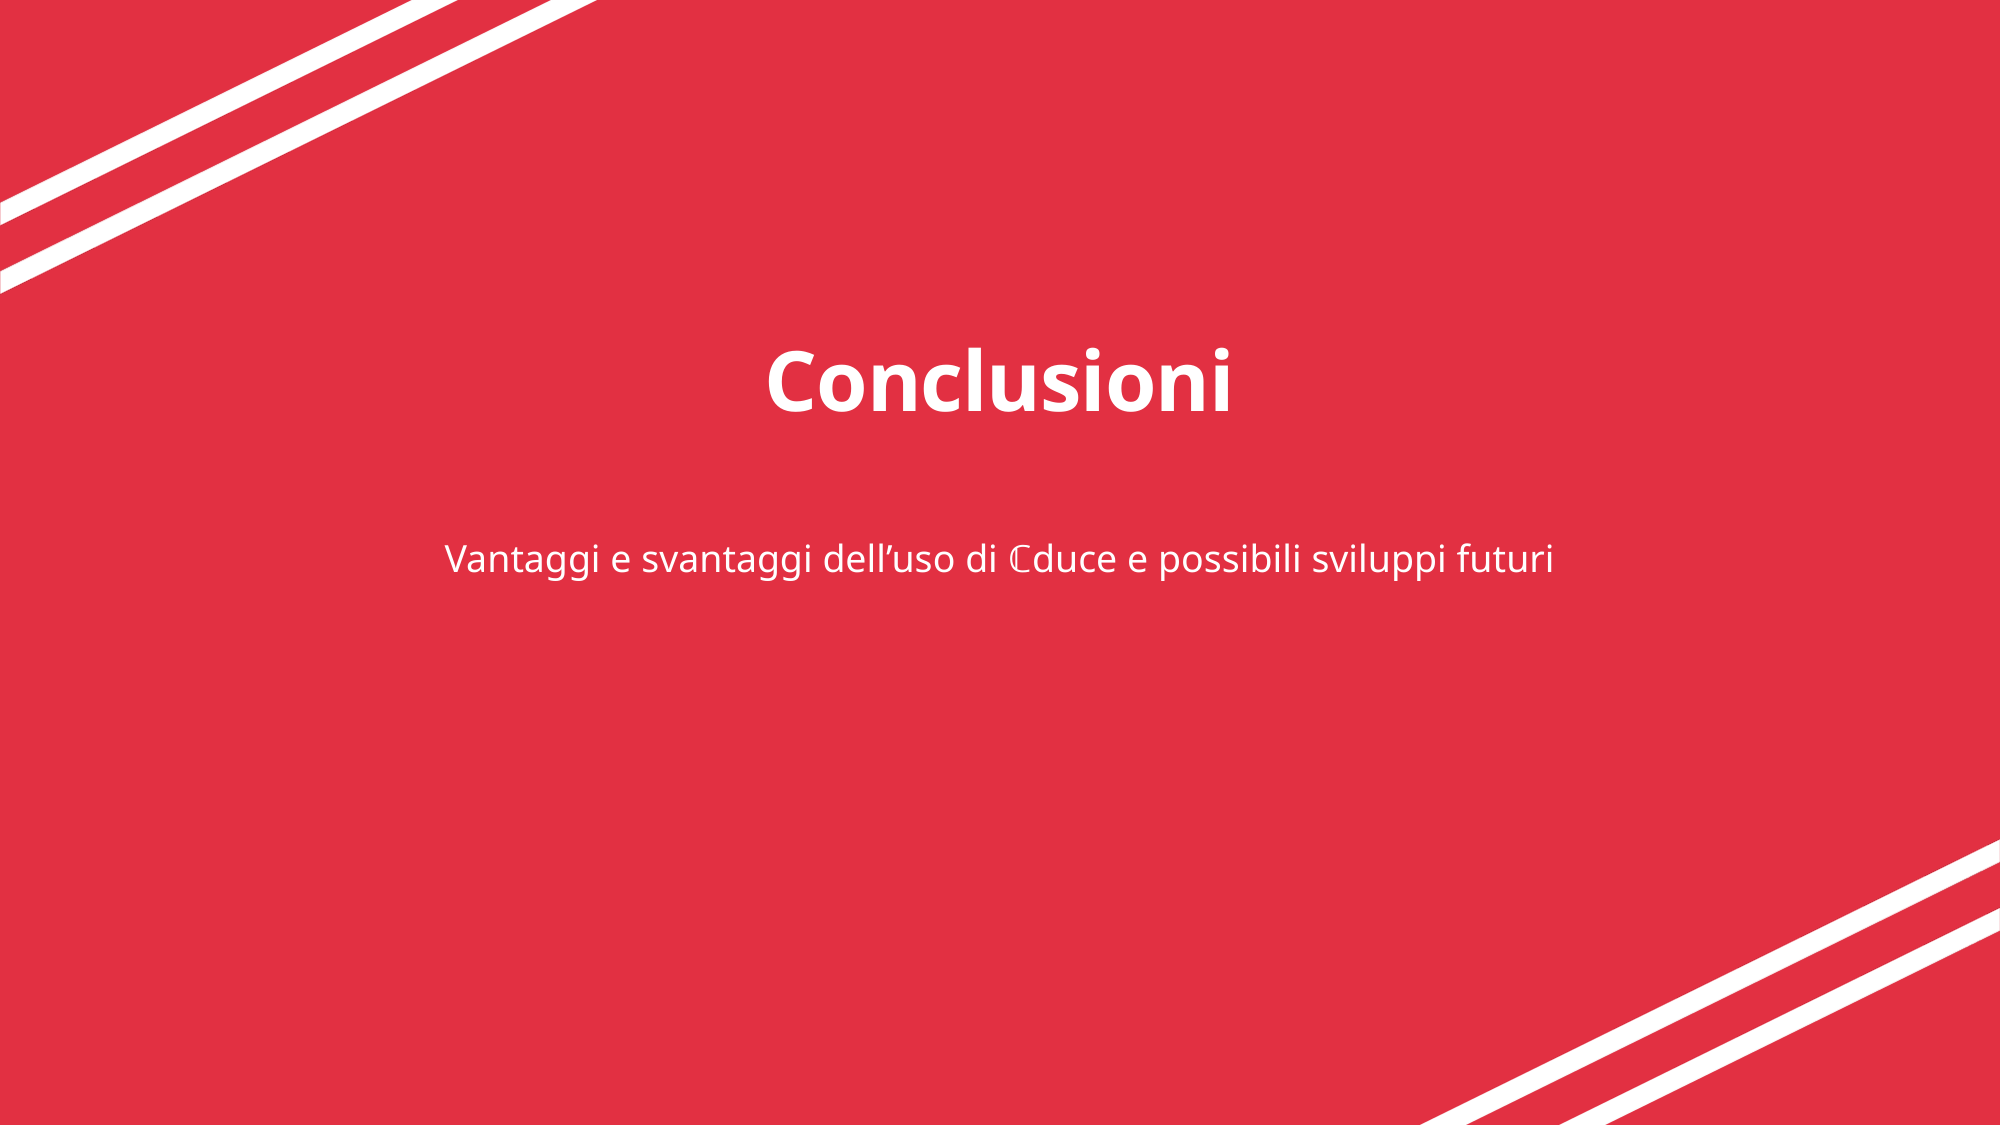

# Conclusioni
Vantaggi e svantaggi dell’uso di ℂduce e possibili sviluppi futuri